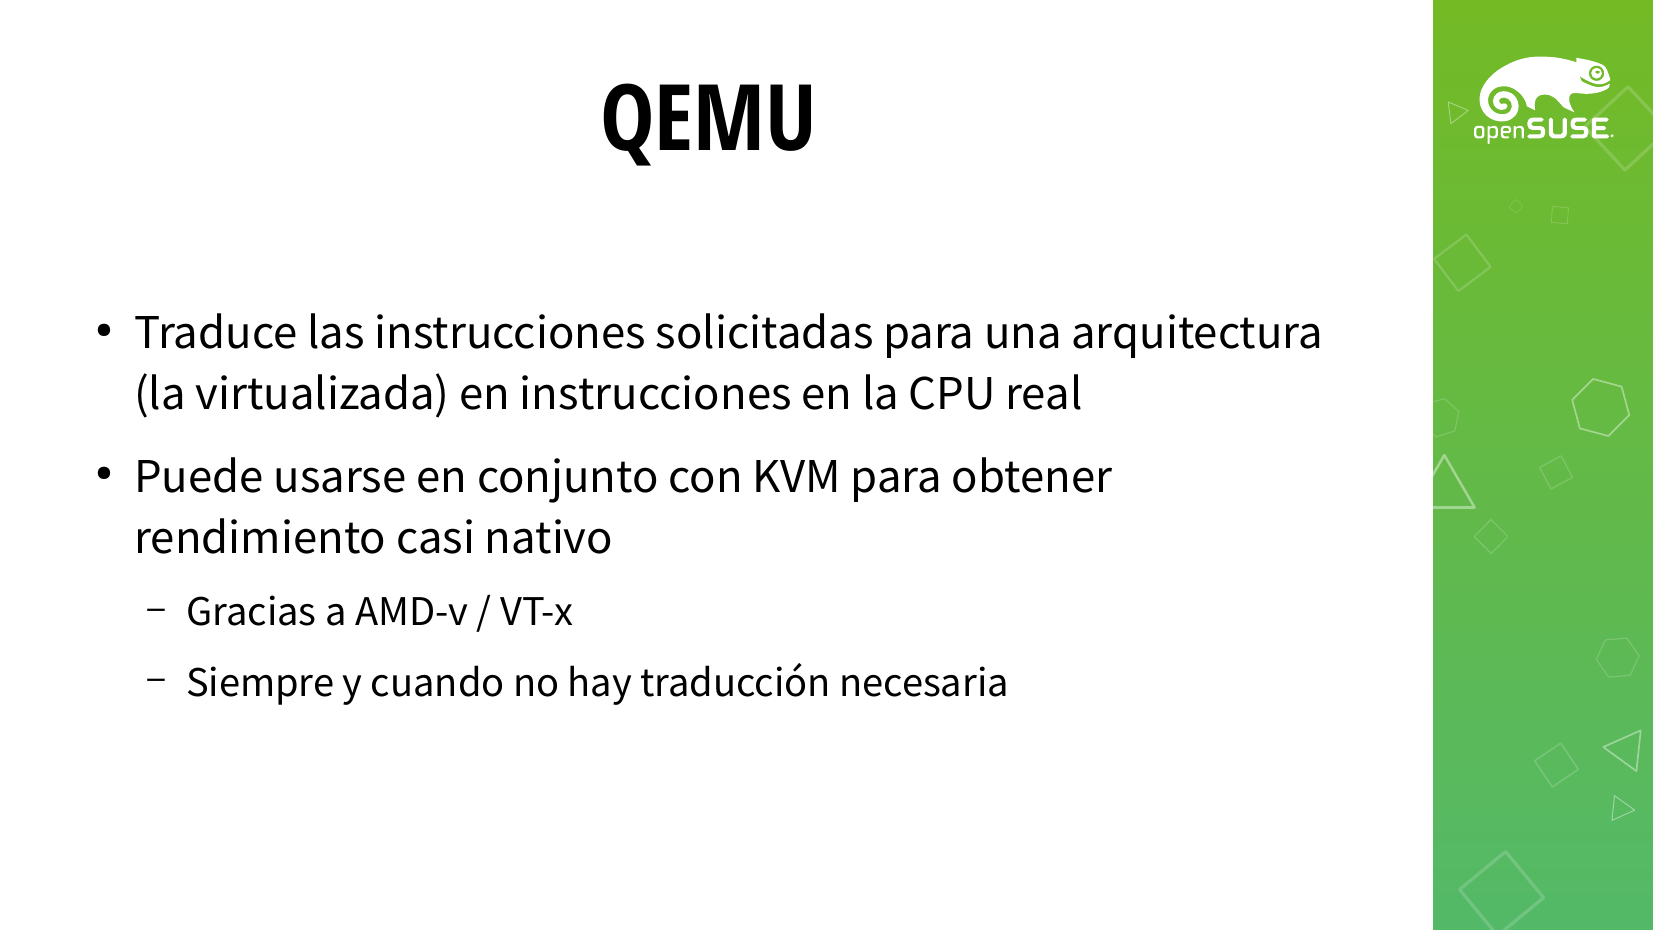

# QEMU
Traduce las instrucciones solicitadas para una arquitectura (la virtualizada) en instrucciones en la CPU real
Puede usarse en conjunto con KVM para obtener rendimiento casi nativo
Gracias a AMD-v / VT-x
Siempre y cuando no hay traducción necesaria